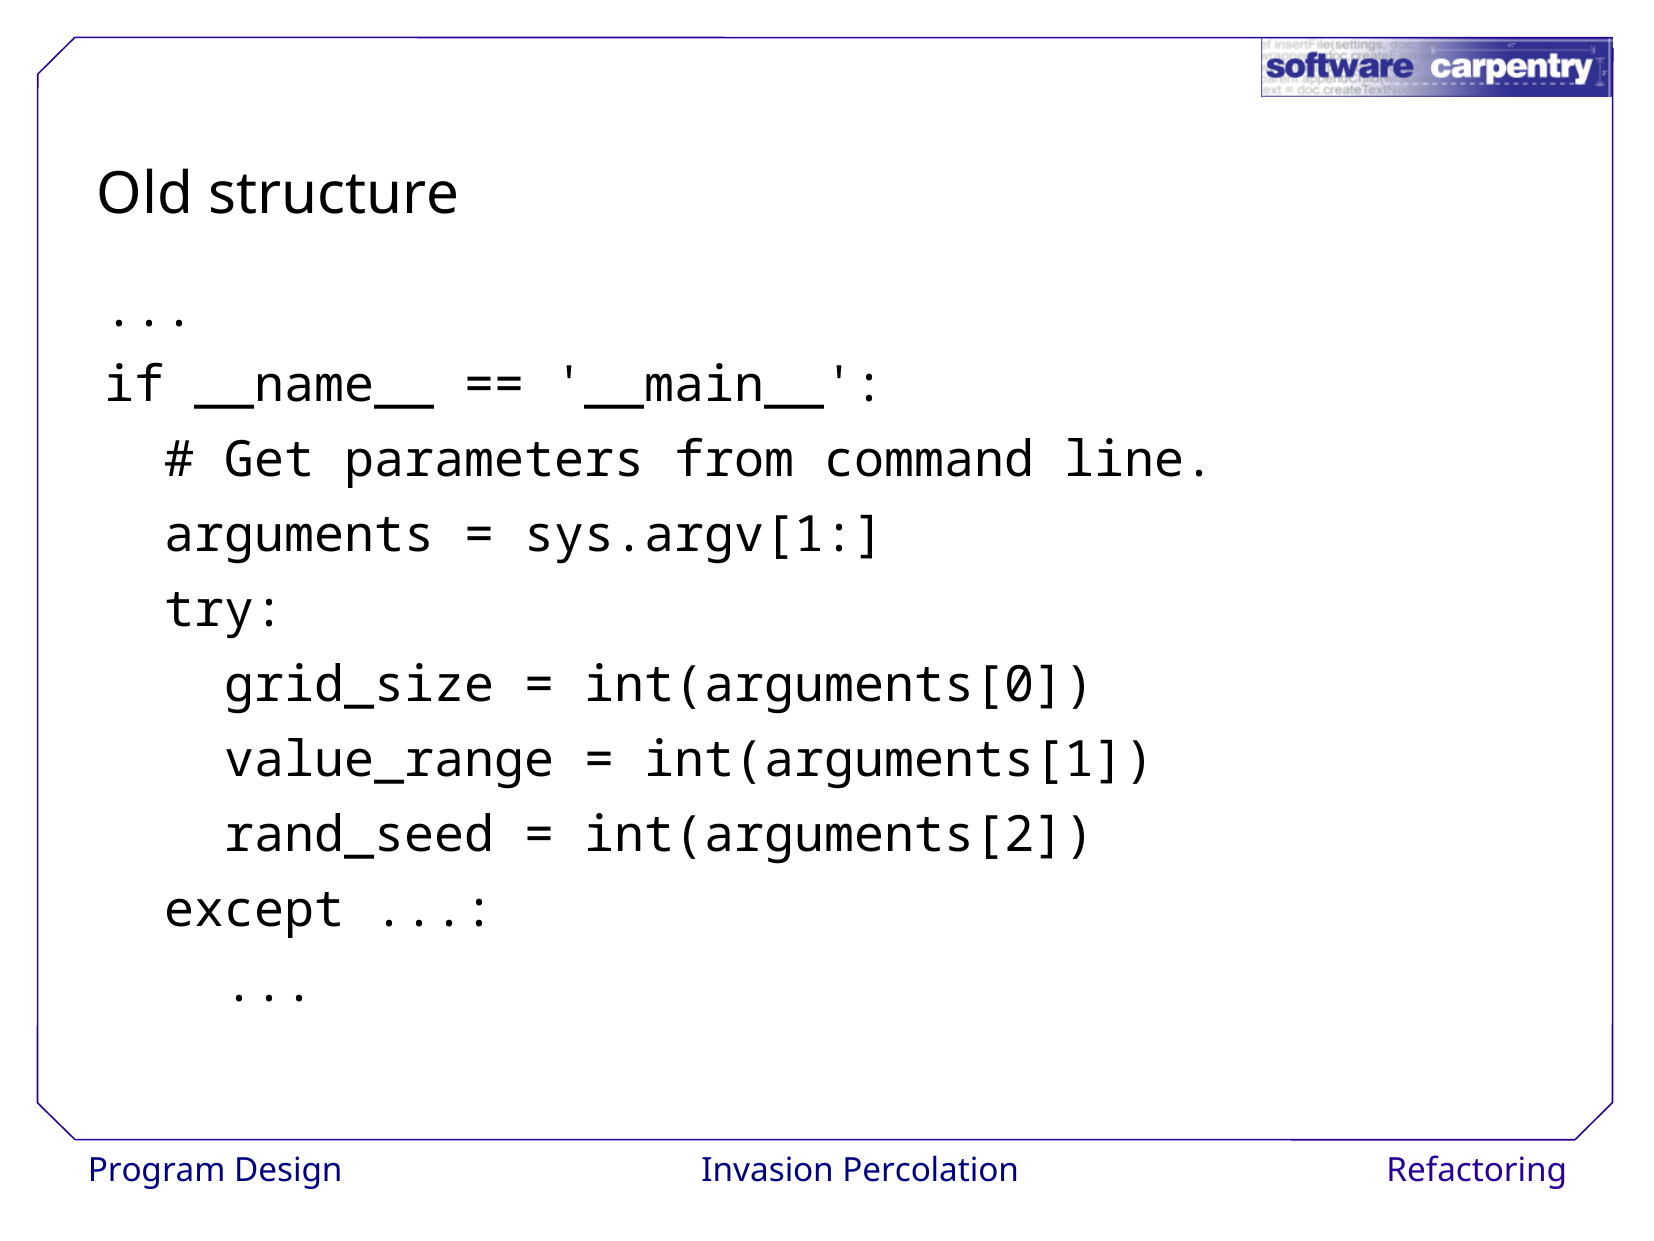

Old structure
...
if __name__ == '__main__':
 # Get parameters from command line.
 arguments = sys.argv[1:]
 try:
 grid_size = int(arguments[0])
 value_range = int(arguments[1])
 rand_seed = int(arguments[2])
 except ...:
 ...